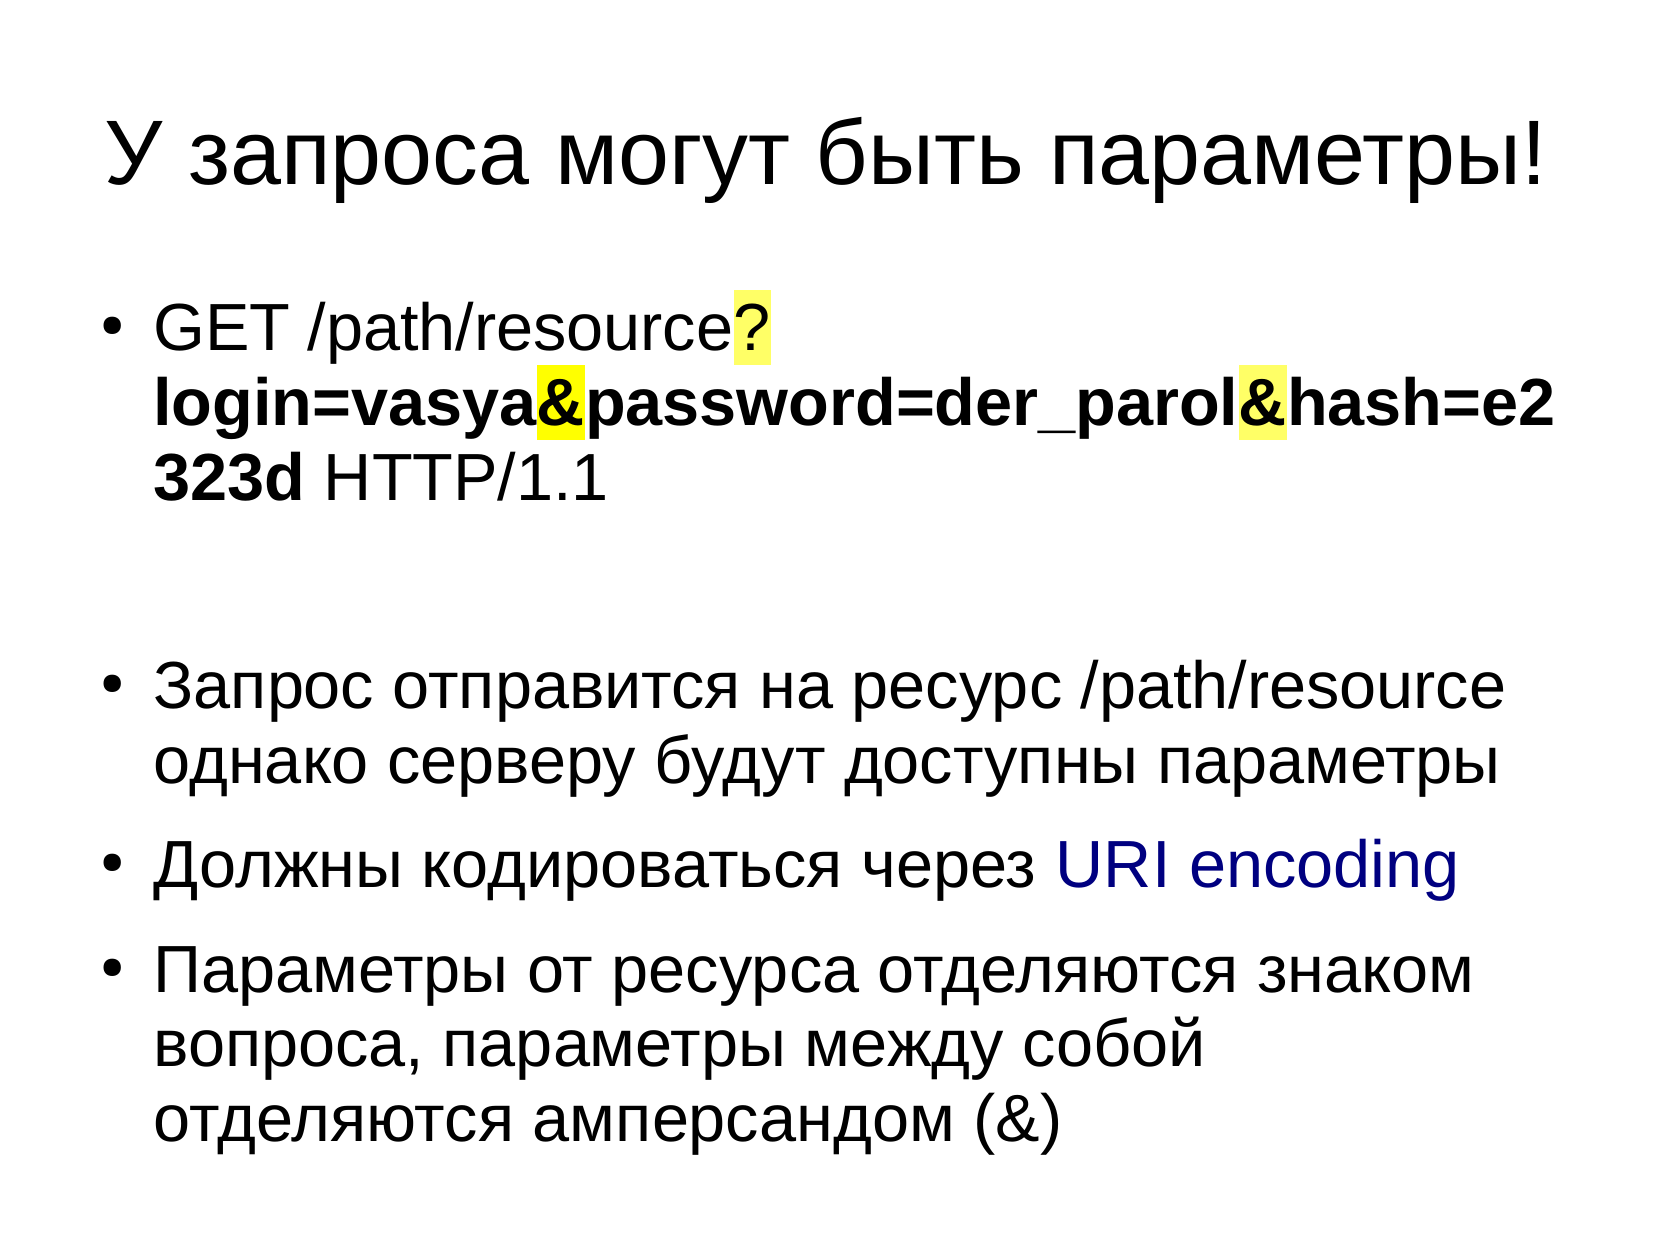

# У запроса могут быть параметры!
GET /path/resource?login=vasya&password=der_parol&hash=e2323d HTTP/1.1
Запрос отправится на ресурс /path/resource
однако серверу будут доступны параметры
Должны кодироваться через URI encoding
Параметры от ресурса отделяются знаком вопроса, параметры между собой отделяются амперсандом (&)